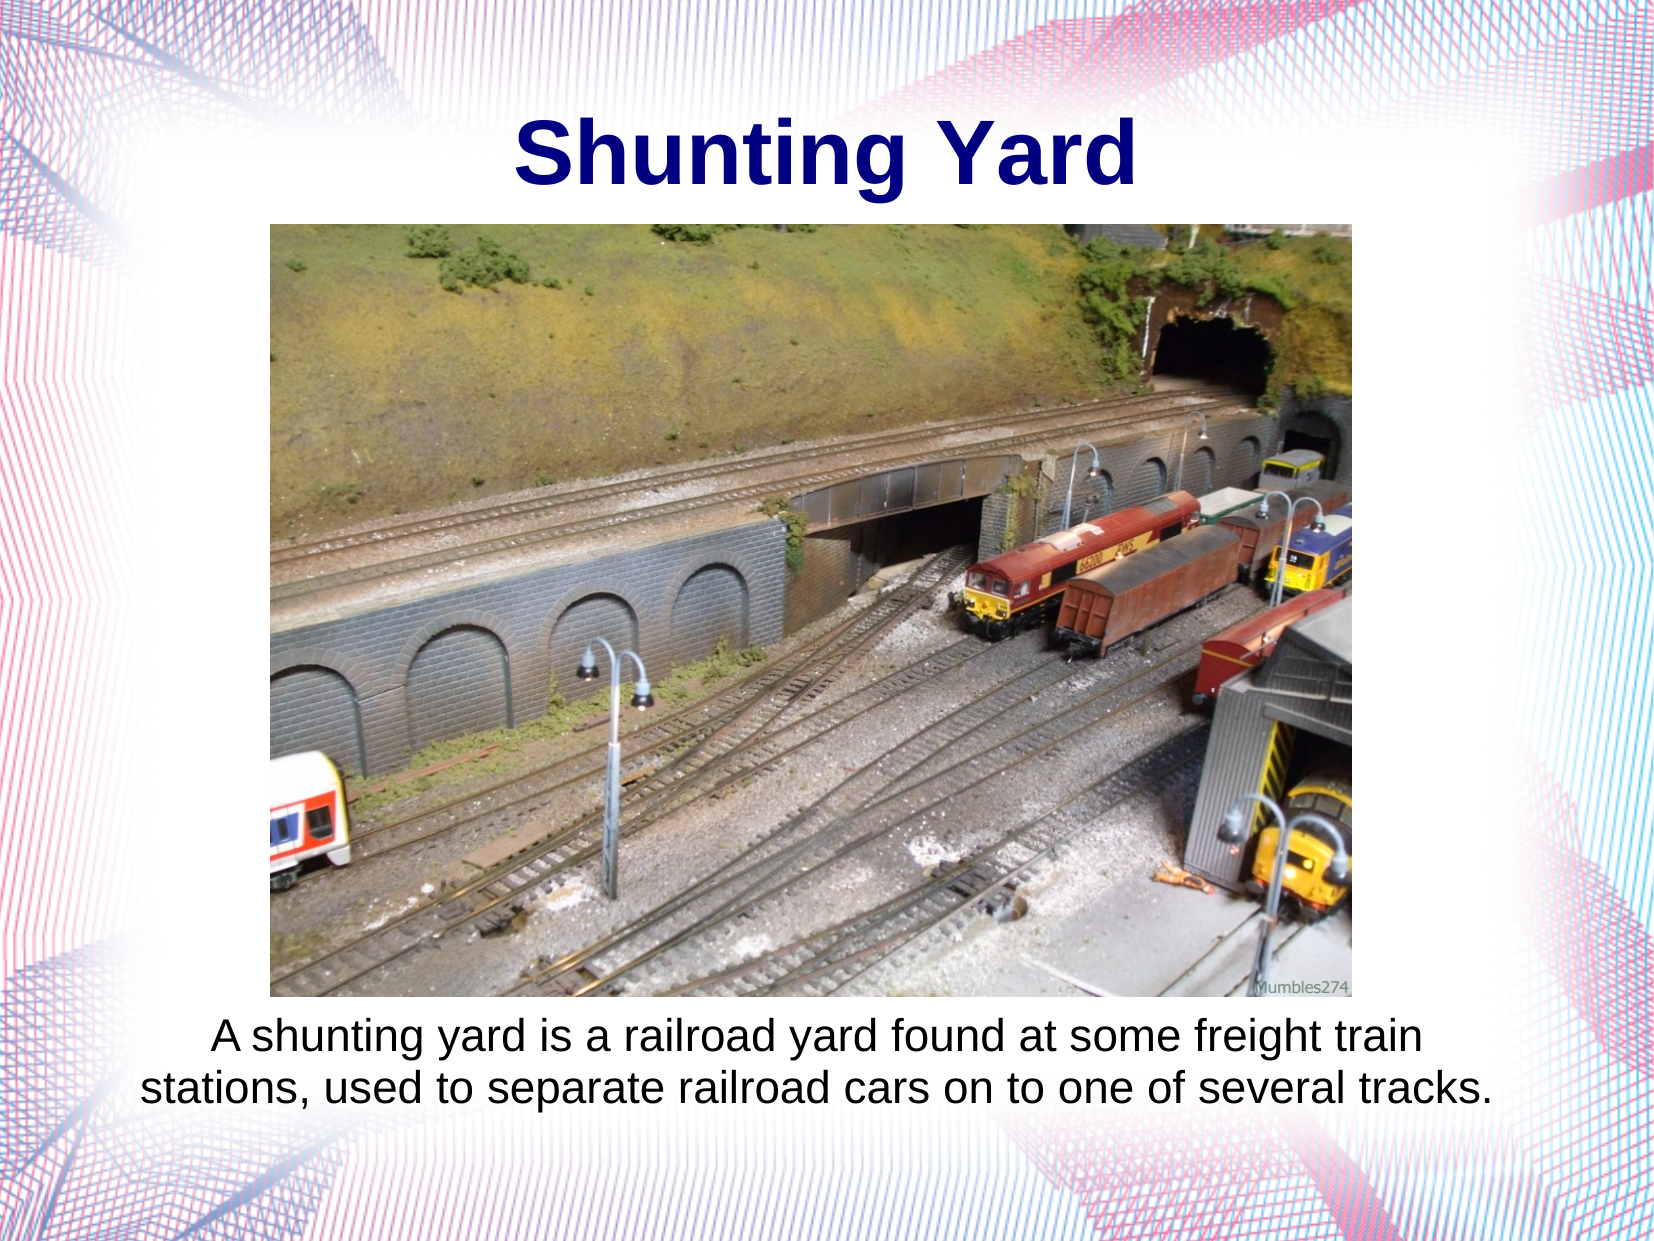

# Shunting Yard
A shunting yard is a railroad yard found at some freight train stations, used to separate railroad cars on to one of several tracks.